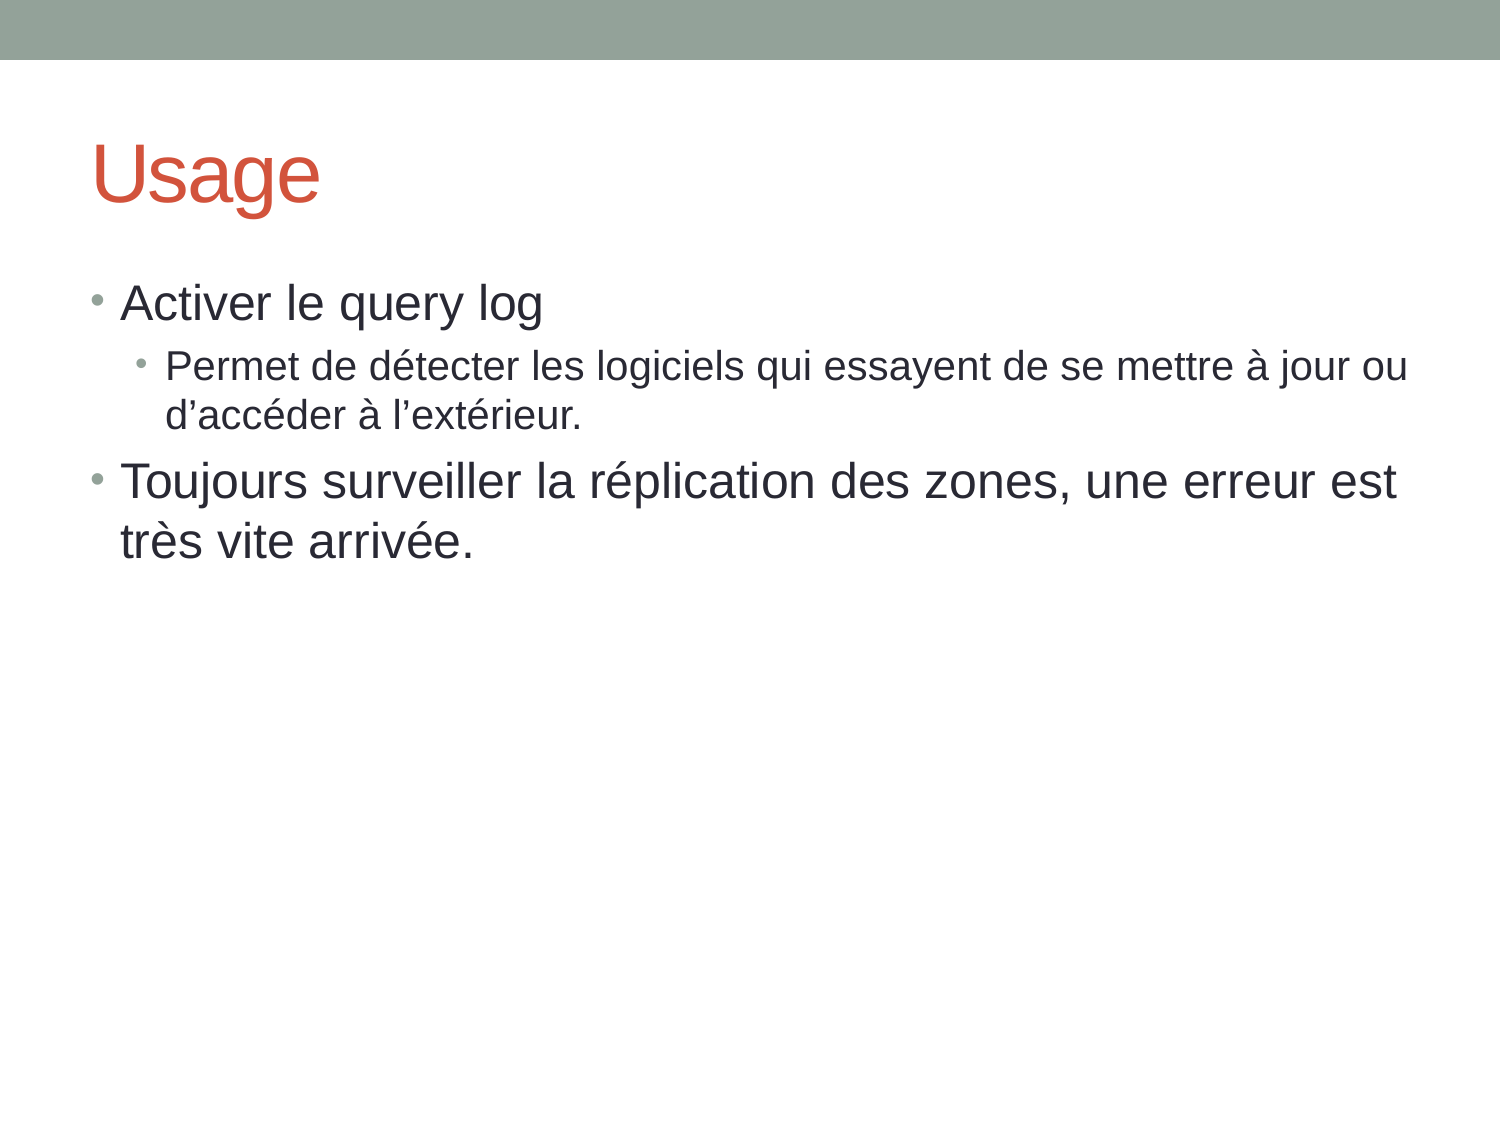

# Usage
Activer le query log
Permet de détecter les logiciels qui essayent de se mettre à jour ou d’accéder à l’extérieur.
Toujours surveiller la réplication des zones, une erreur est très vite arrivée.